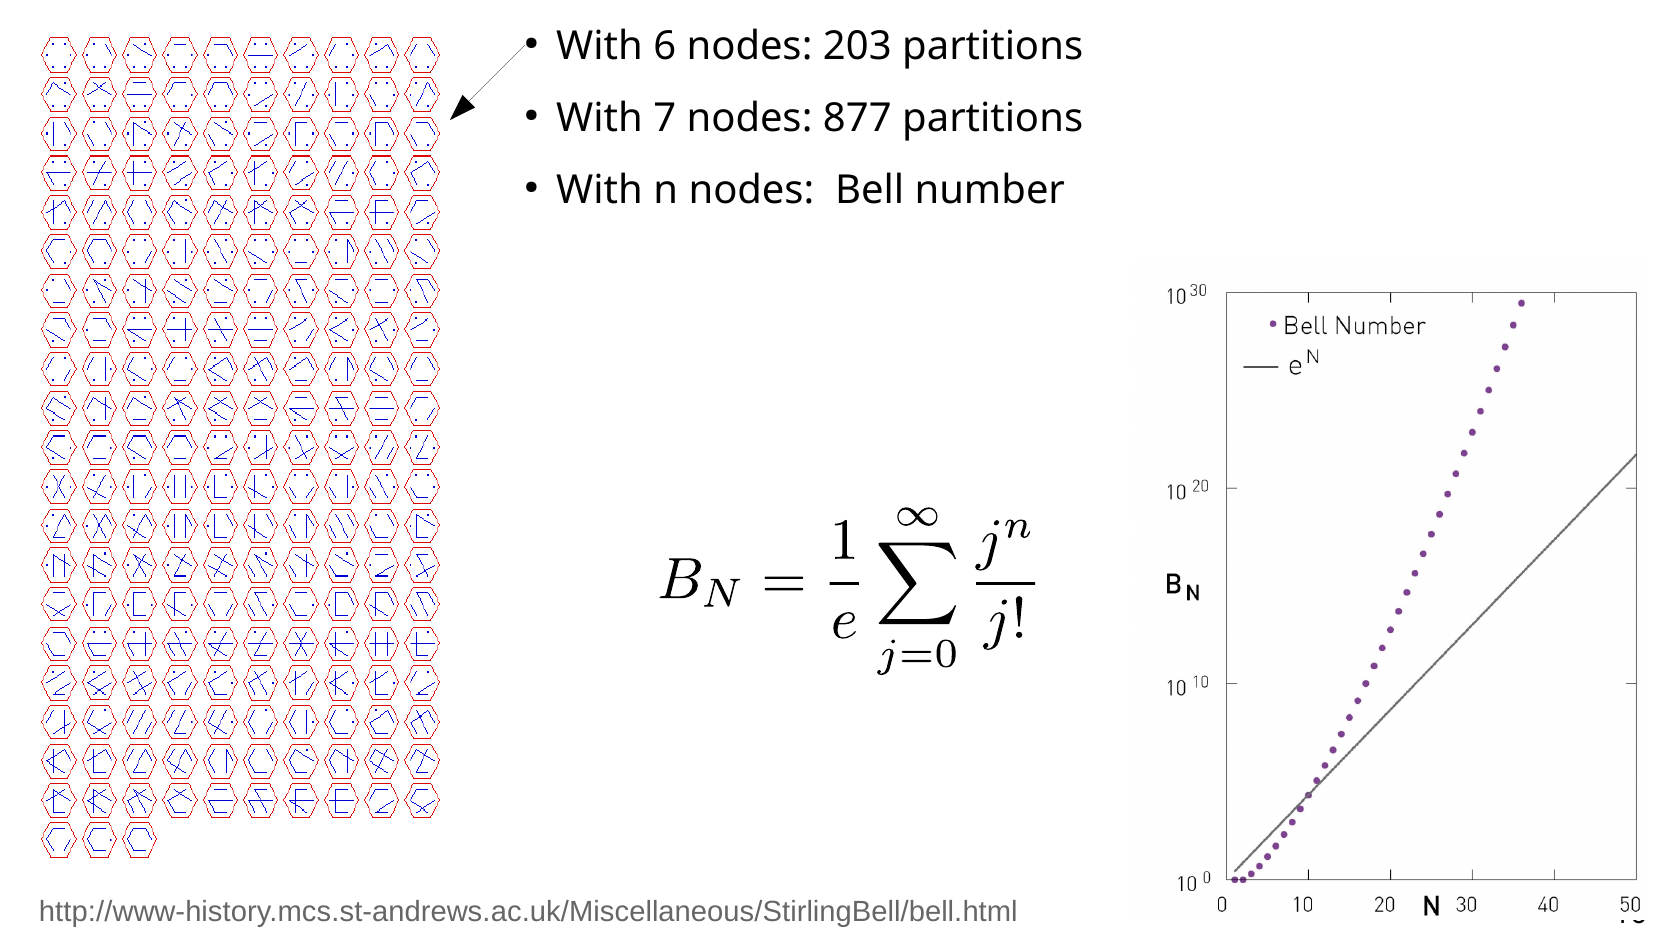

# With 6 nodes: 203 partitions
With 7 nodes: 877 partitions
With n nodes: Bell number
http://www-history.mcs.st-andrews.ac.uk/Miscellaneous/StirlingBell/bell.html
16